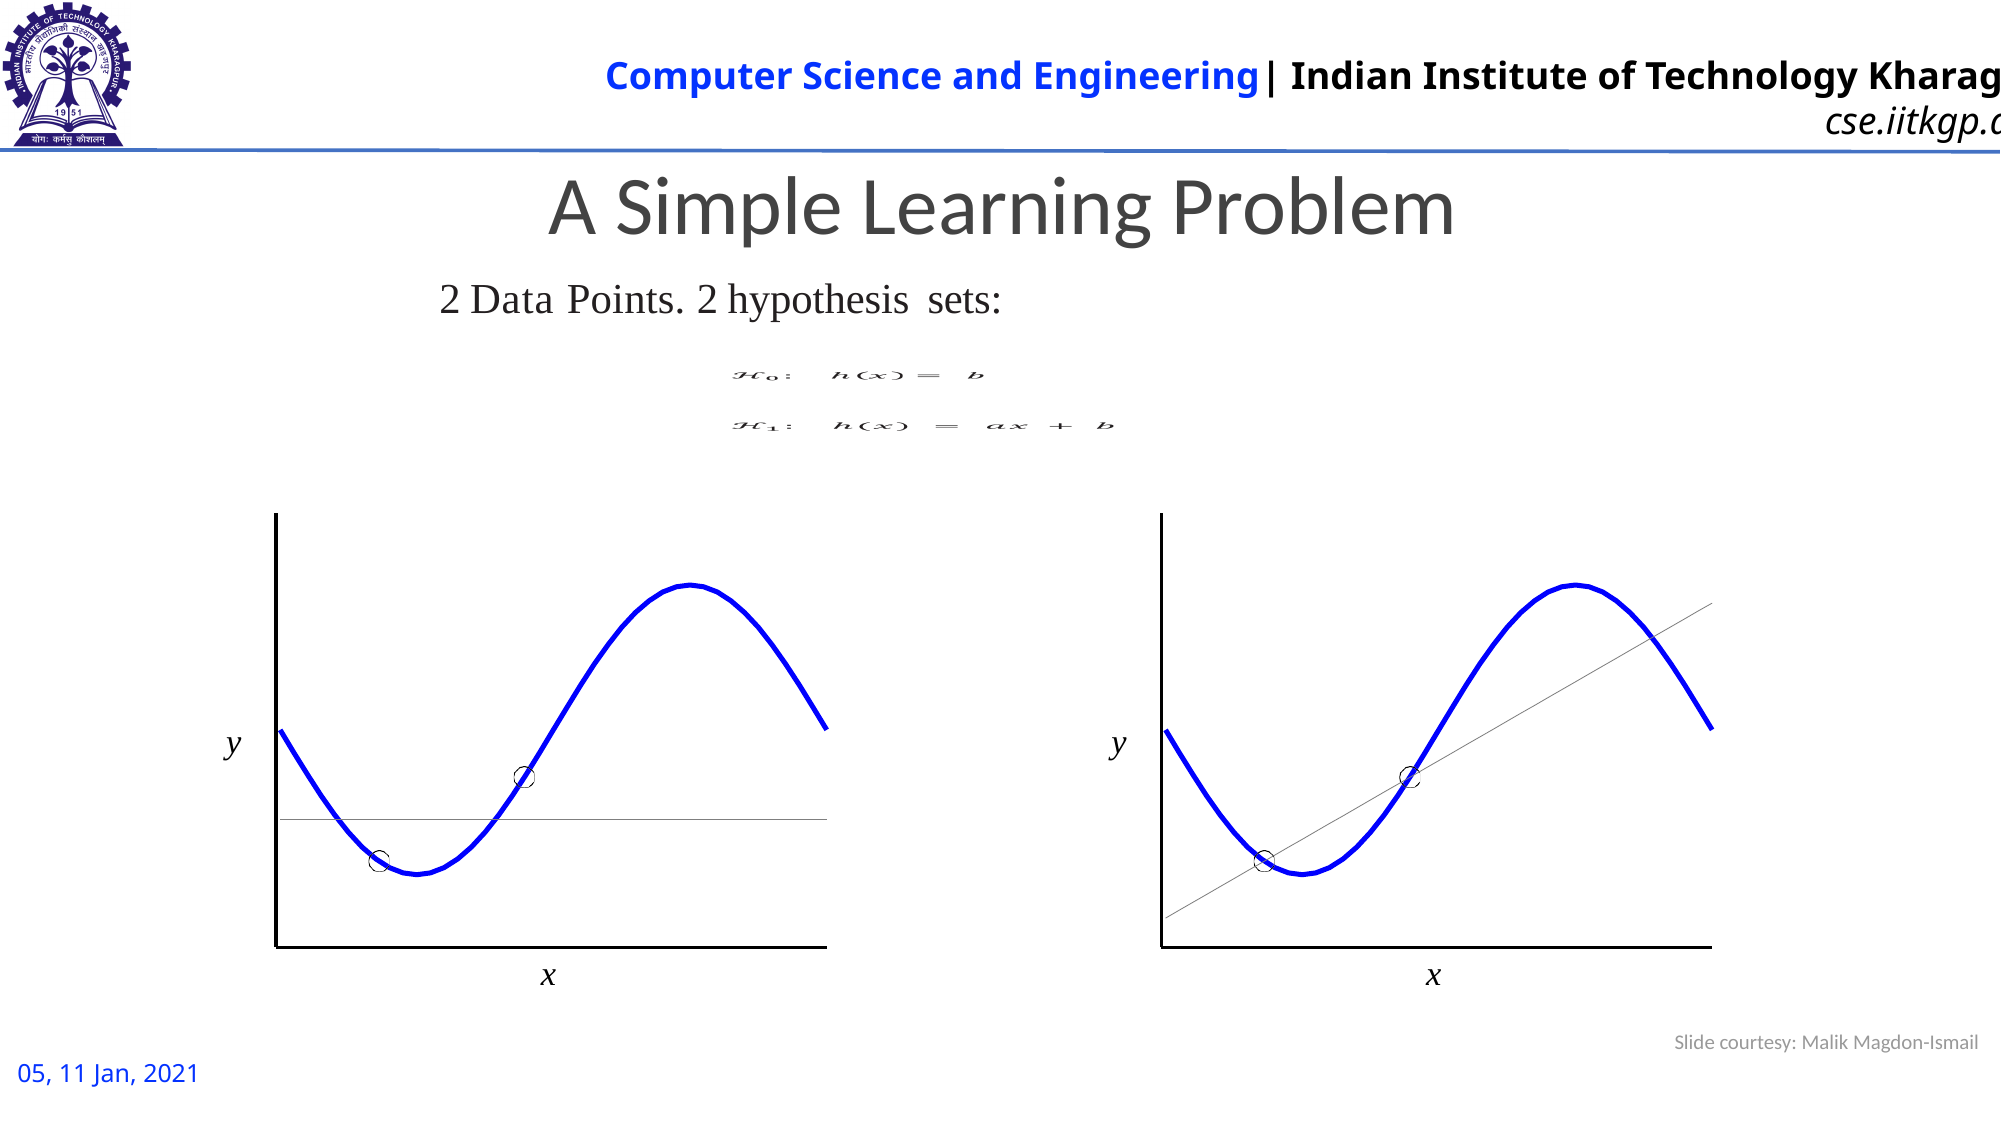

A Simple Learning Problem
2 Data Points. 2 hypothesis sets:
y
x
y
x
Slide courtesy: Malik Magdon-Ismail
05, 11 Jan, 2021